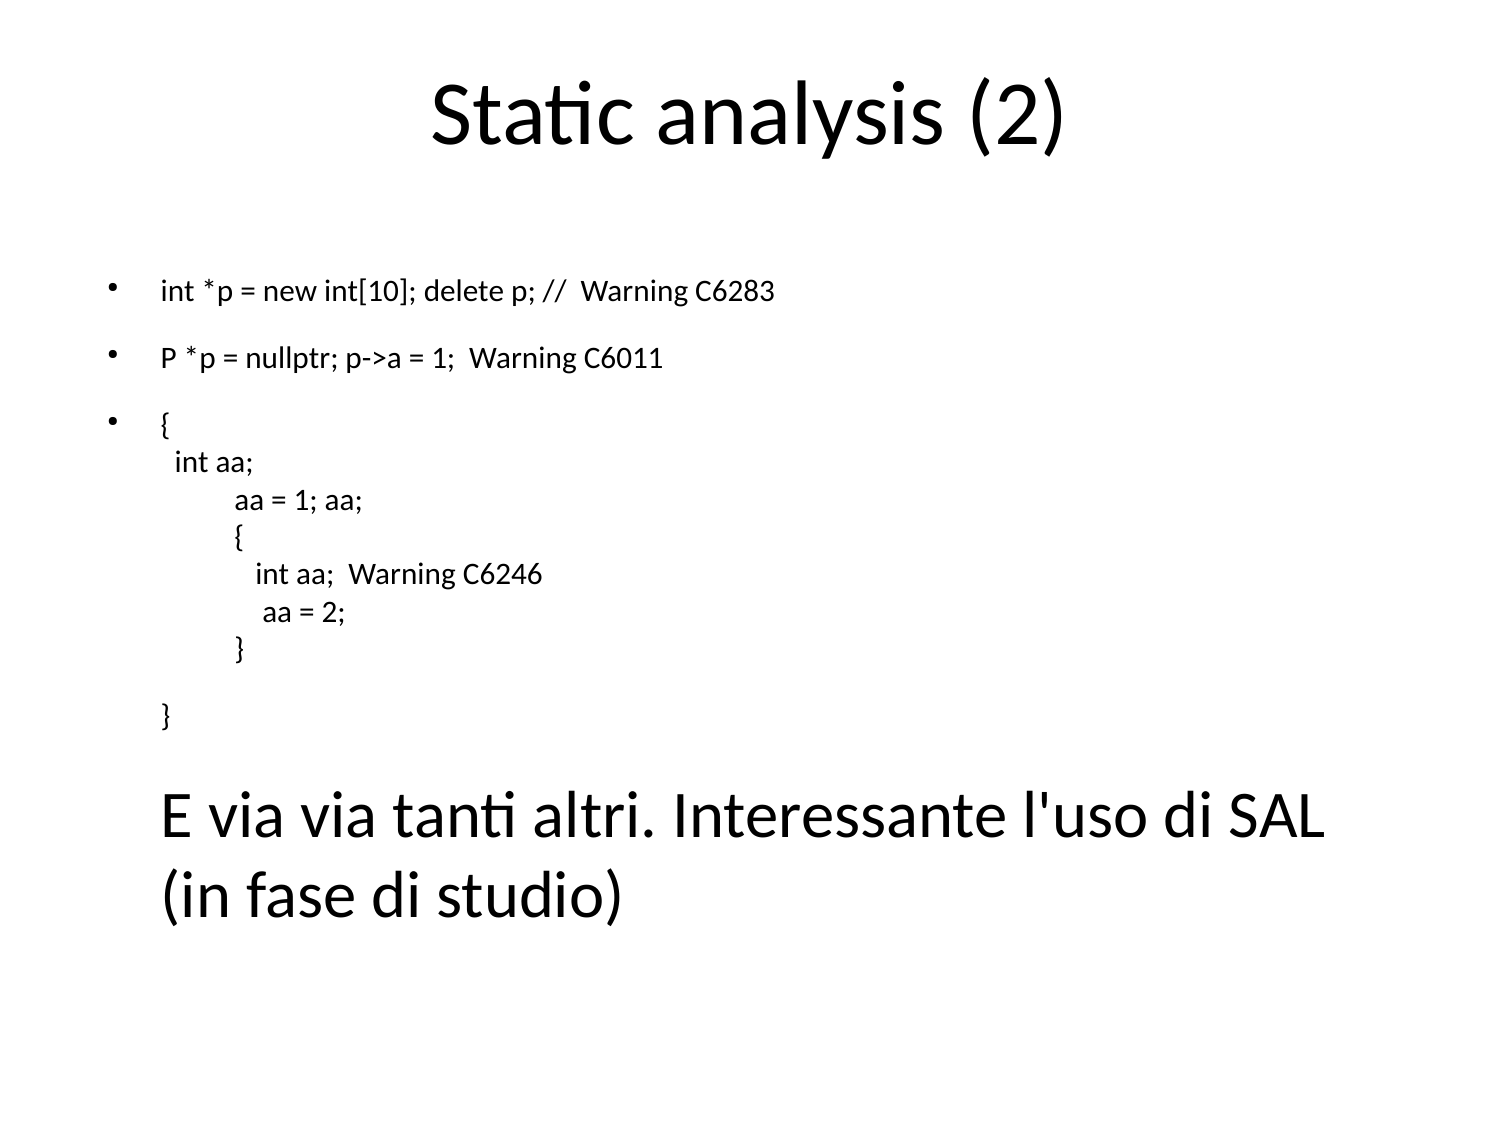

# Static analysis (2)
int *p = new int[10]; delete p; // Warning C6283
P *p = nullptr; p->a = 1; Warning C6011
{
 int aa;
	aa = 1; aa;
	{
	 int aa; Warning C6246
	 aa = 2;
	}
}
E via via tanti altri. Interessante l'uso di SAL (in fase di studio)